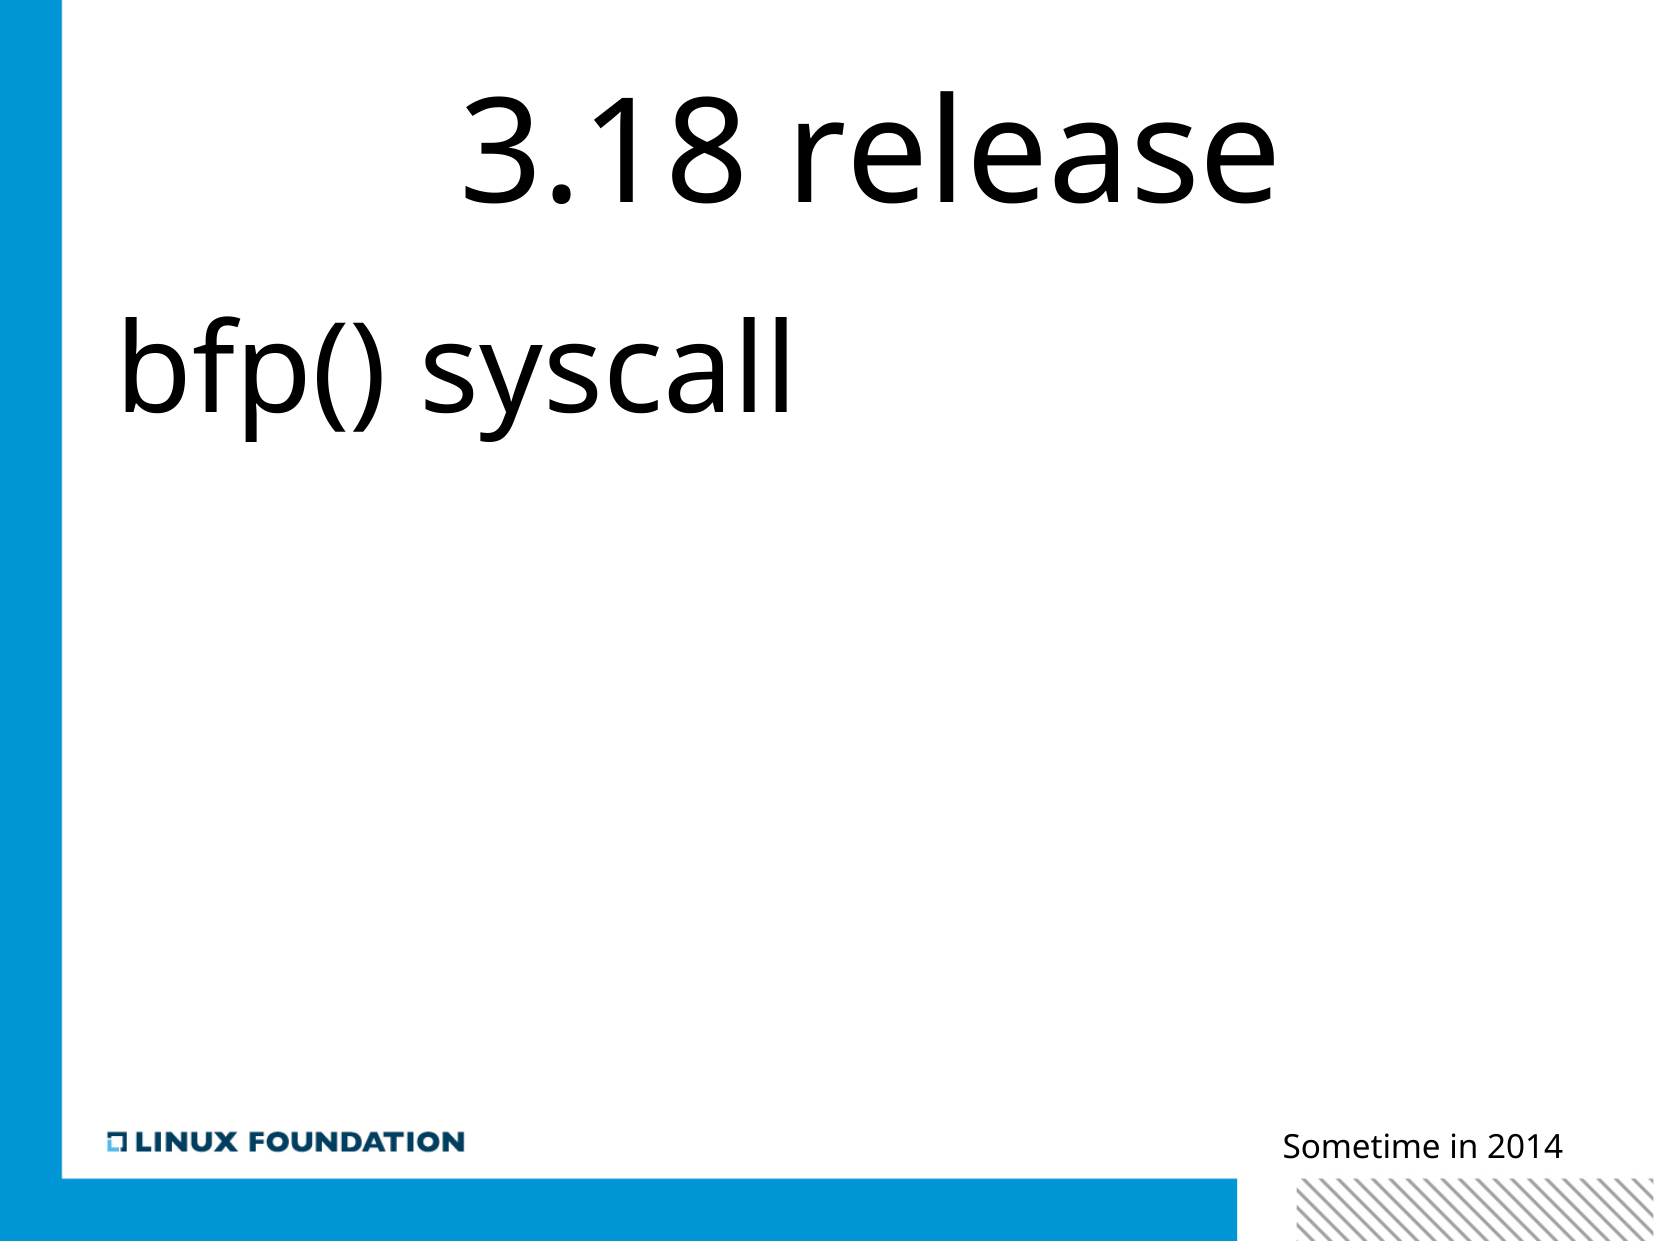

3.18 release
bfp() syscall
Sometime in 2014